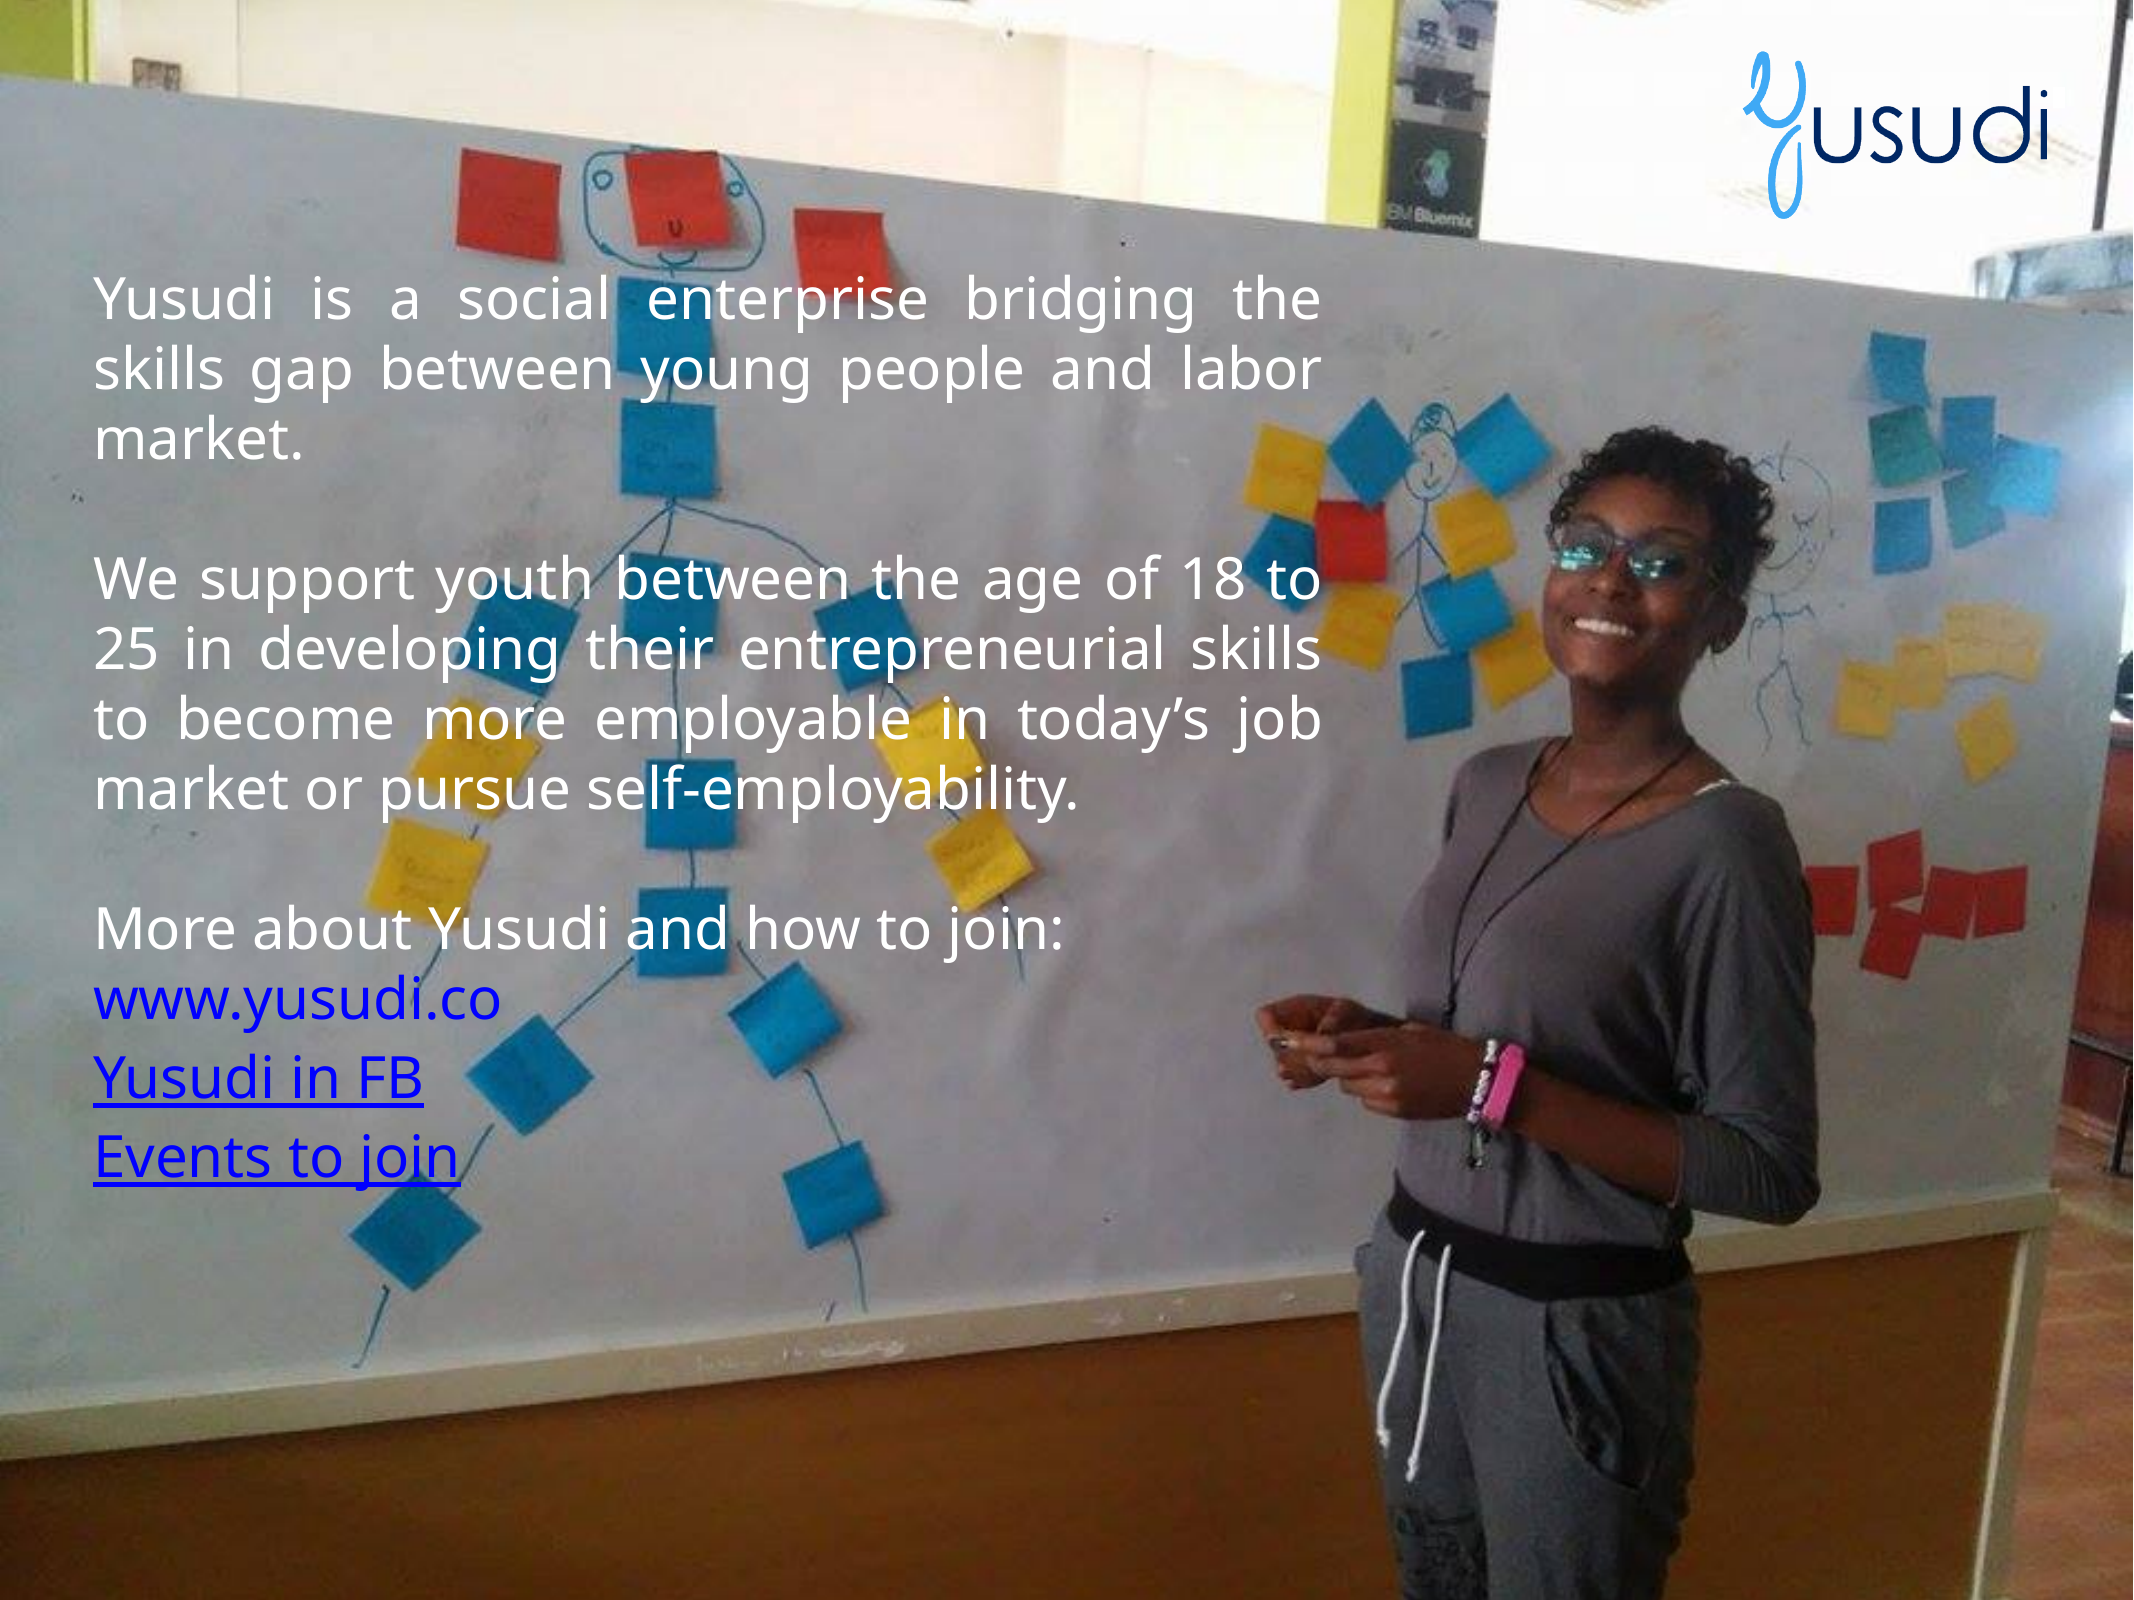

Yusudi is a social enterprise bridging the skills gap between young people and labor market.
We support youth between the age of 18 to 25 in developing their entrepreneurial skills to become more employable in today’s job market or pursue self-employability.
More about Yusudi and how to join:
www.yusudi.co
Yusudi in FB
Events to join